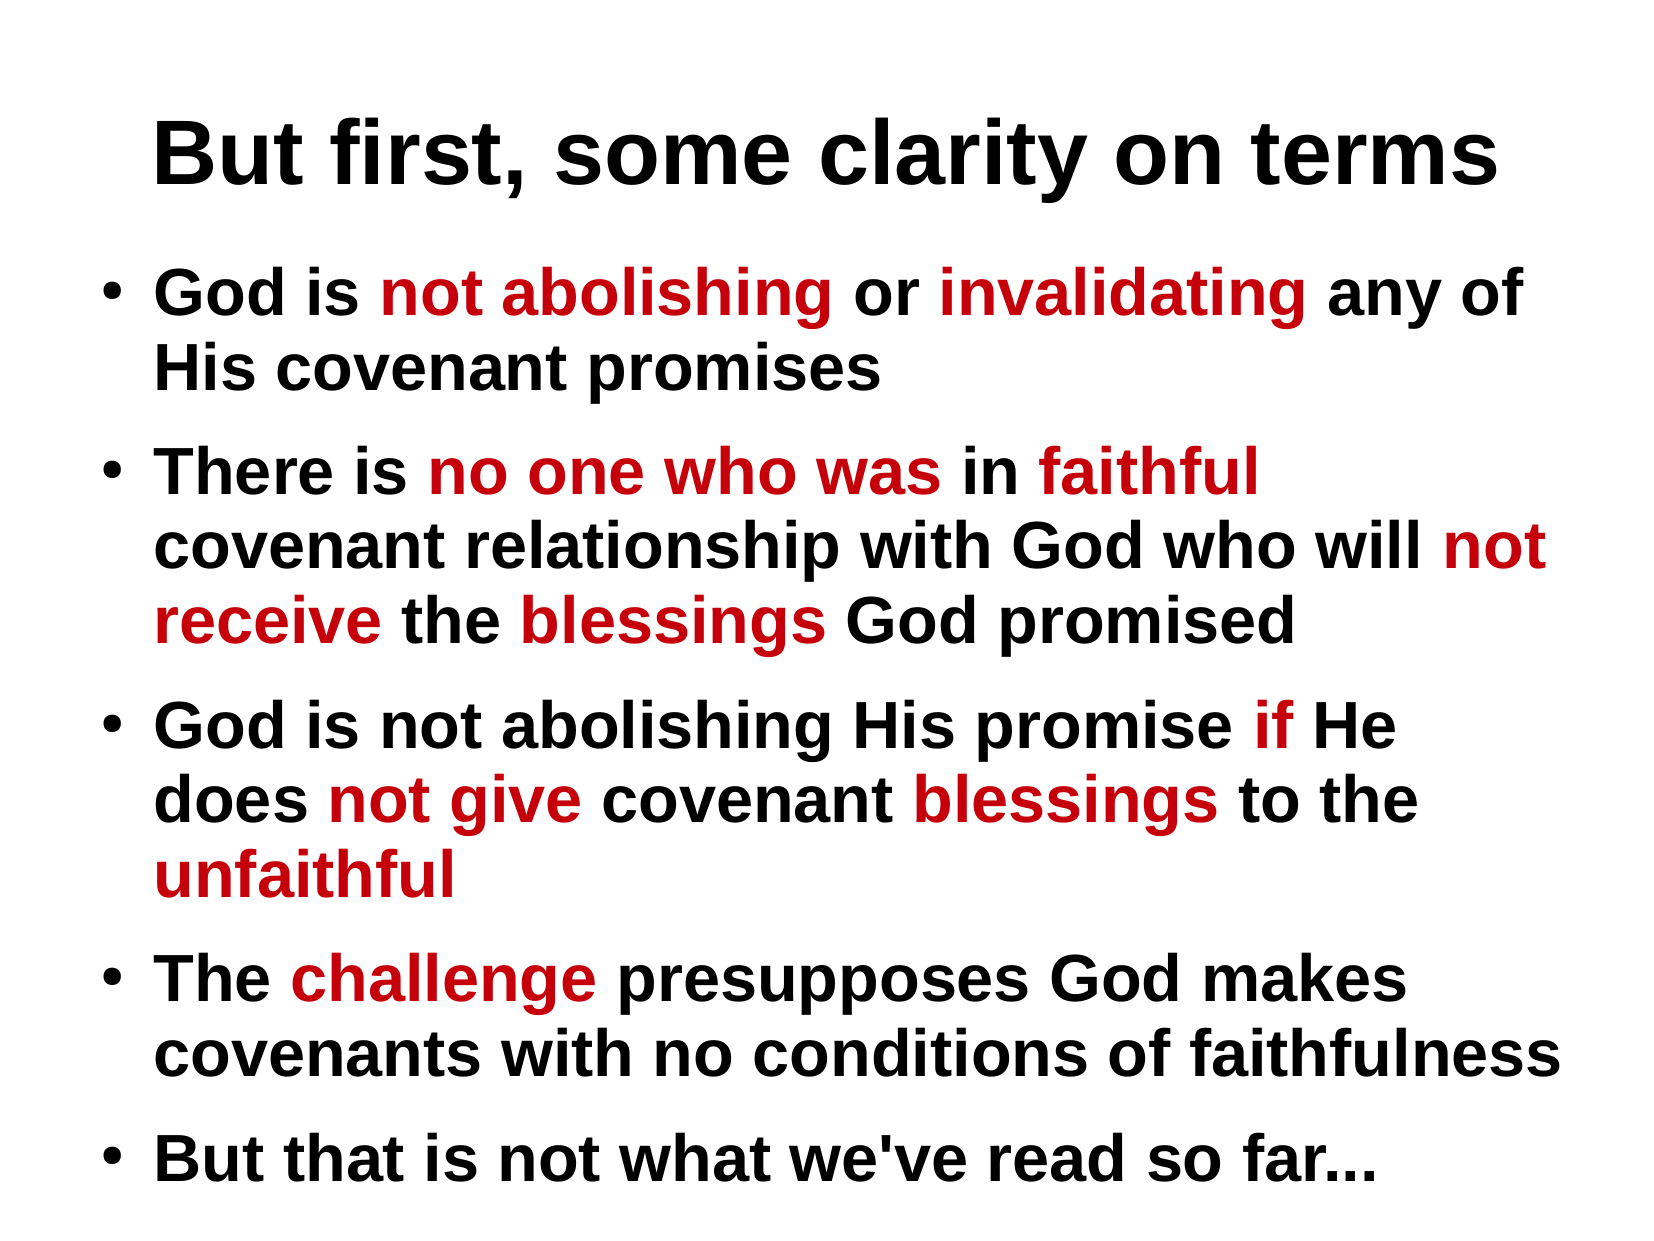

# But first, some clarity on terms
God is not abolishing or invalidating any of His covenant promises
There is no one who was in faithful covenant relationship with God who will not receive the blessings God promised
God is not abolishing His promise if He does not give covenant blessings to the unfaithful
The challenge presupposes God makes covenants with no conditions of faithfulness
But that is not what we've read so far...